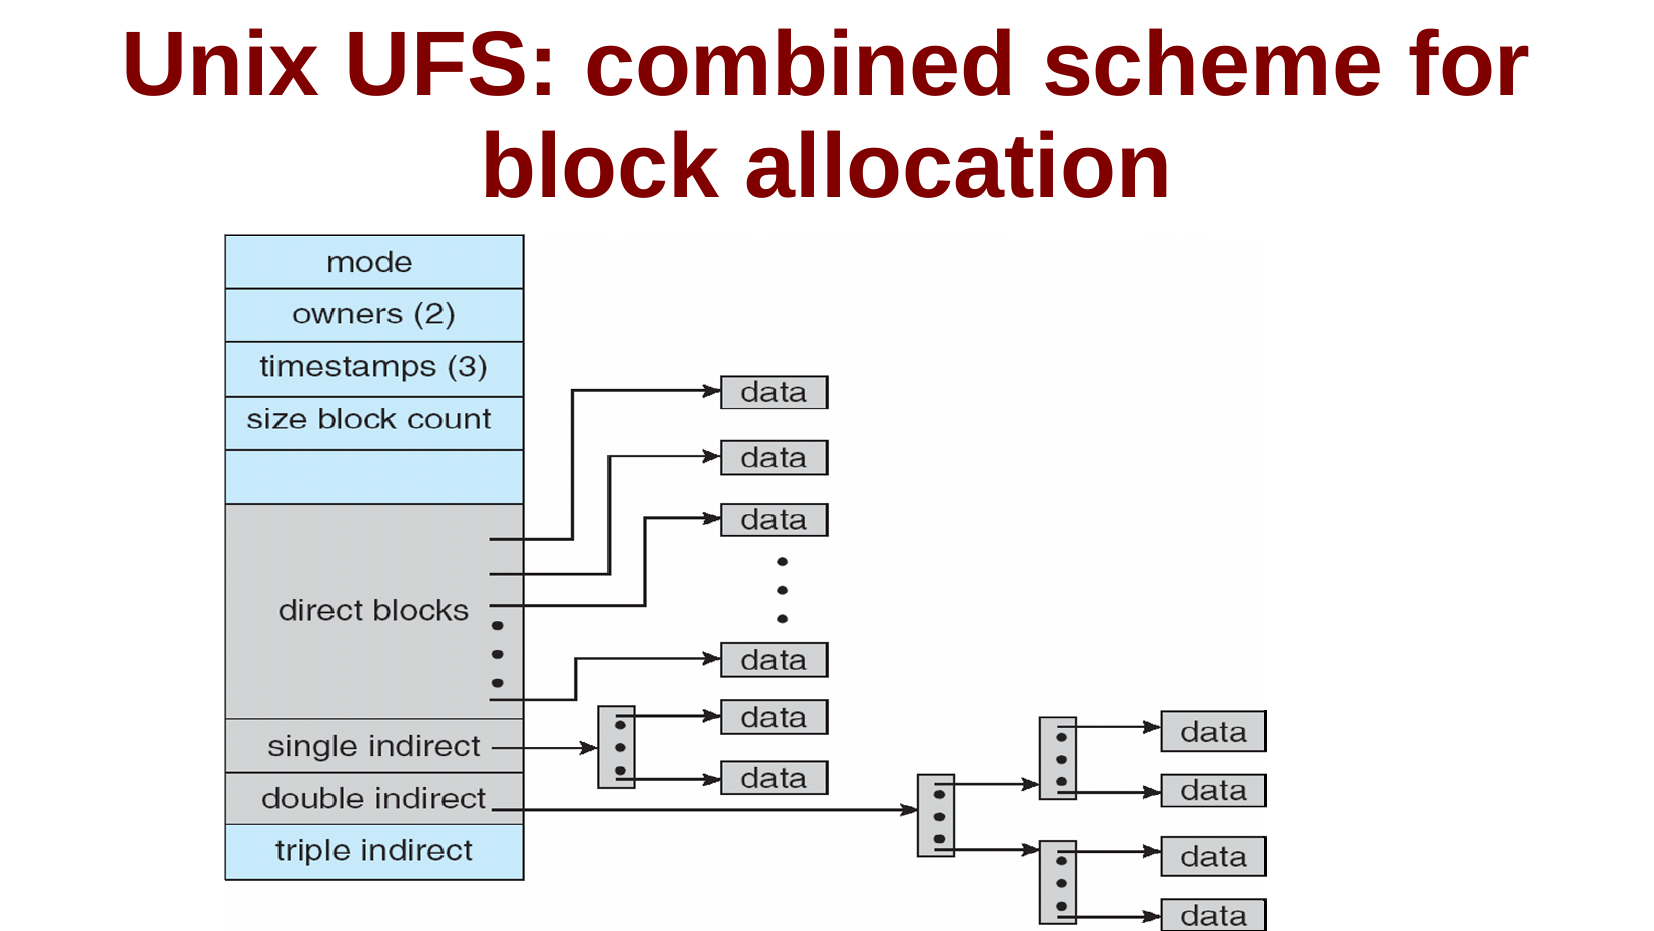

# Unix UFS: combined scheme for block allocation